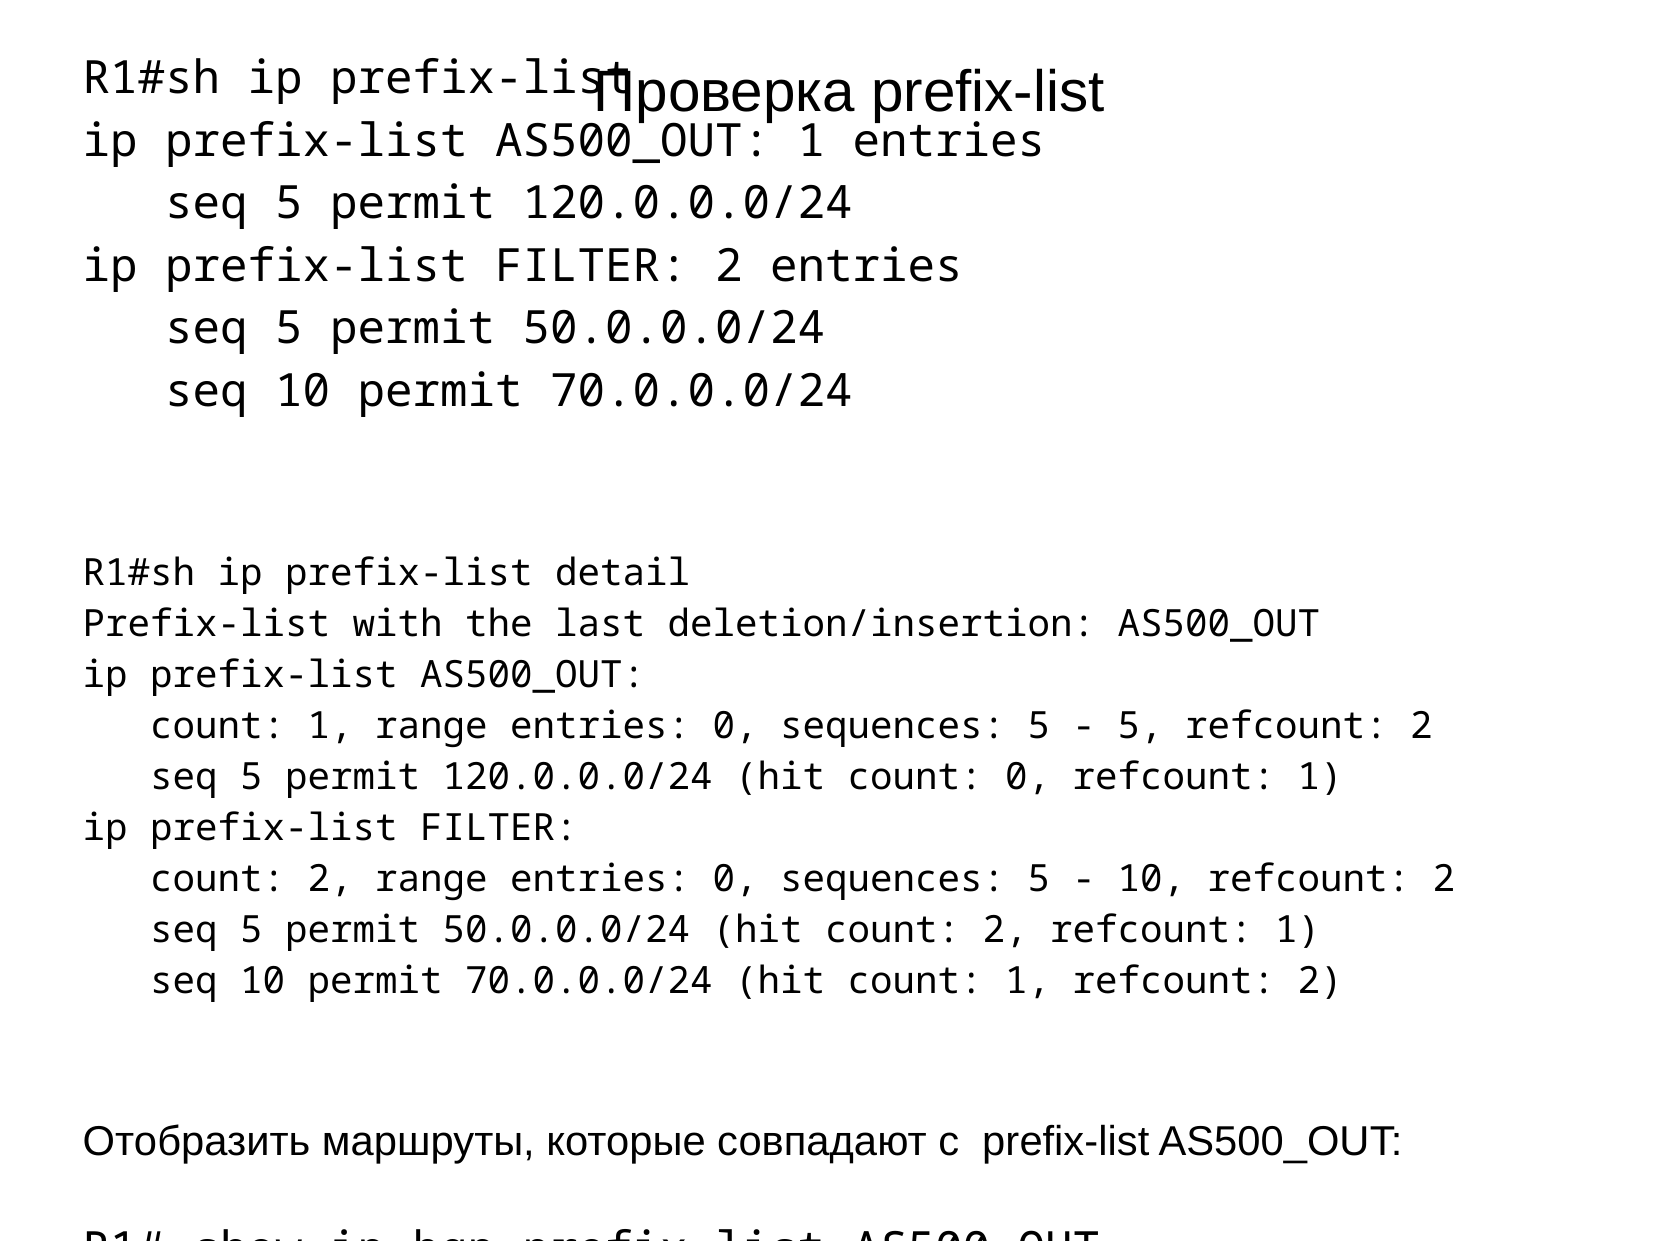

R1#sh ip prefix-list
ip prefix-list AS500_OUT: 1 entries
 seq 5 permit 120.0.0.0/24
ip prefix-list FILTER: 2 entries
 seq 5 permit 50.0.0.0/24
 seq 10 permit 70.0.0.0/24
R1#sh ip prefix-list detail
Prefix-list with the last deletion/insertion: AS500_OUT
ip prefix-list AS500_OUT:
 count: 1, range entries: 0, sequences: 5 - 5, refcount: 2
 seq 5 permit 120.0.0.0/24 (hit count: 0, refcount: 1)
ip prefix-list FILTER:
 count: 2, range entries: 0, sequences: 5 - 10, refcount: 2
 seq 5 permit 50.0.0.0/24 (hit count: 2, refcount: 1)
 seq 10 permit 70.0.0.0/24 (hit count: 1, refcount: 2)
Отобразить маршруты, которые совпадают с prefix-list AS500_OUT:
R1# show ip bgp prefix-list AS500_OUT
# Проверка prefix-list